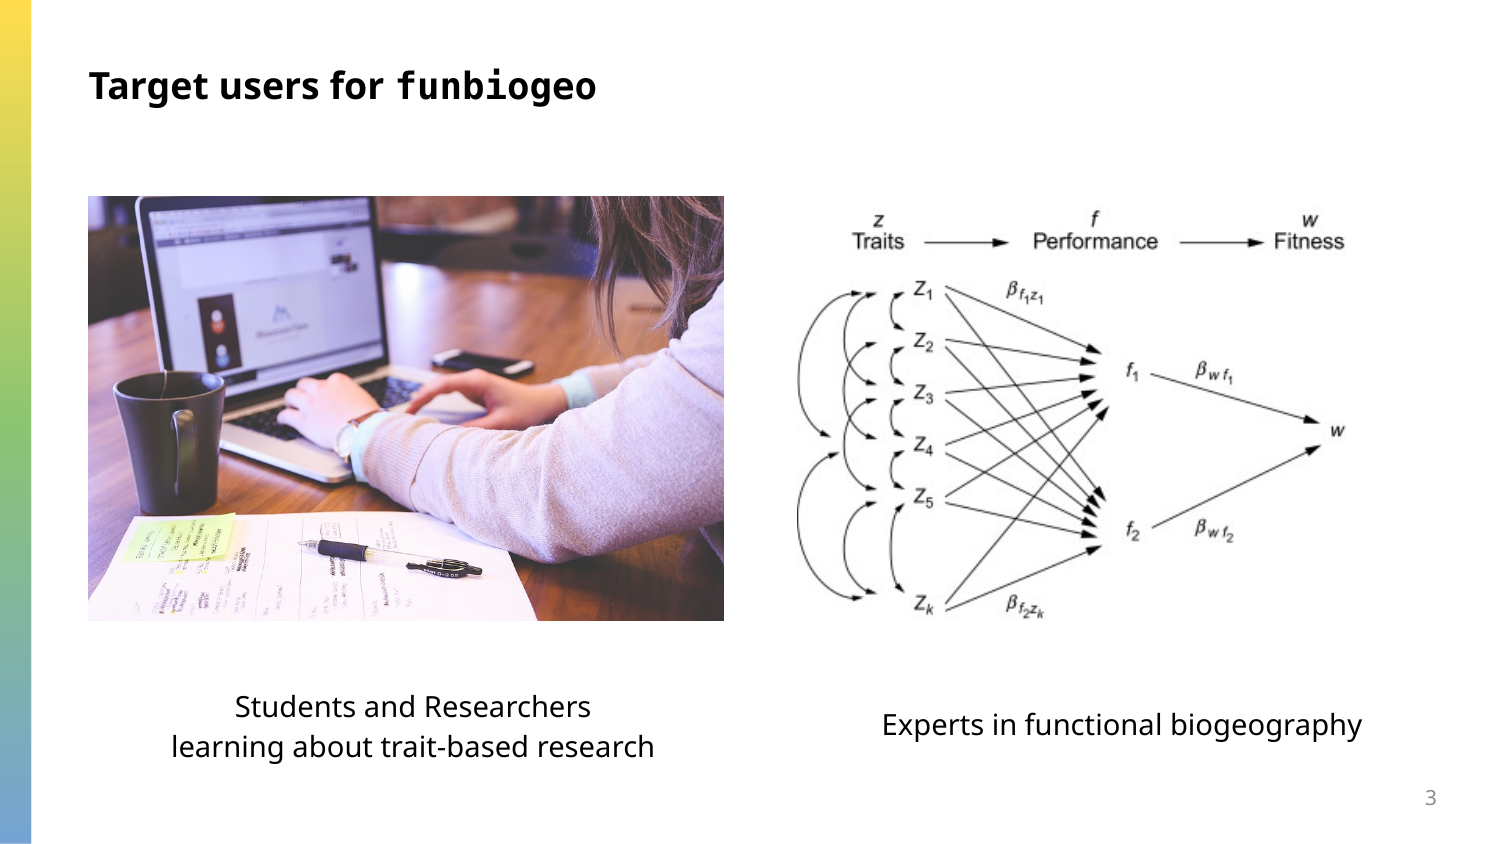

# Target users for funbiogeo
Students and Researchers
learning about trait-based research
Experts in functional biogeography
3